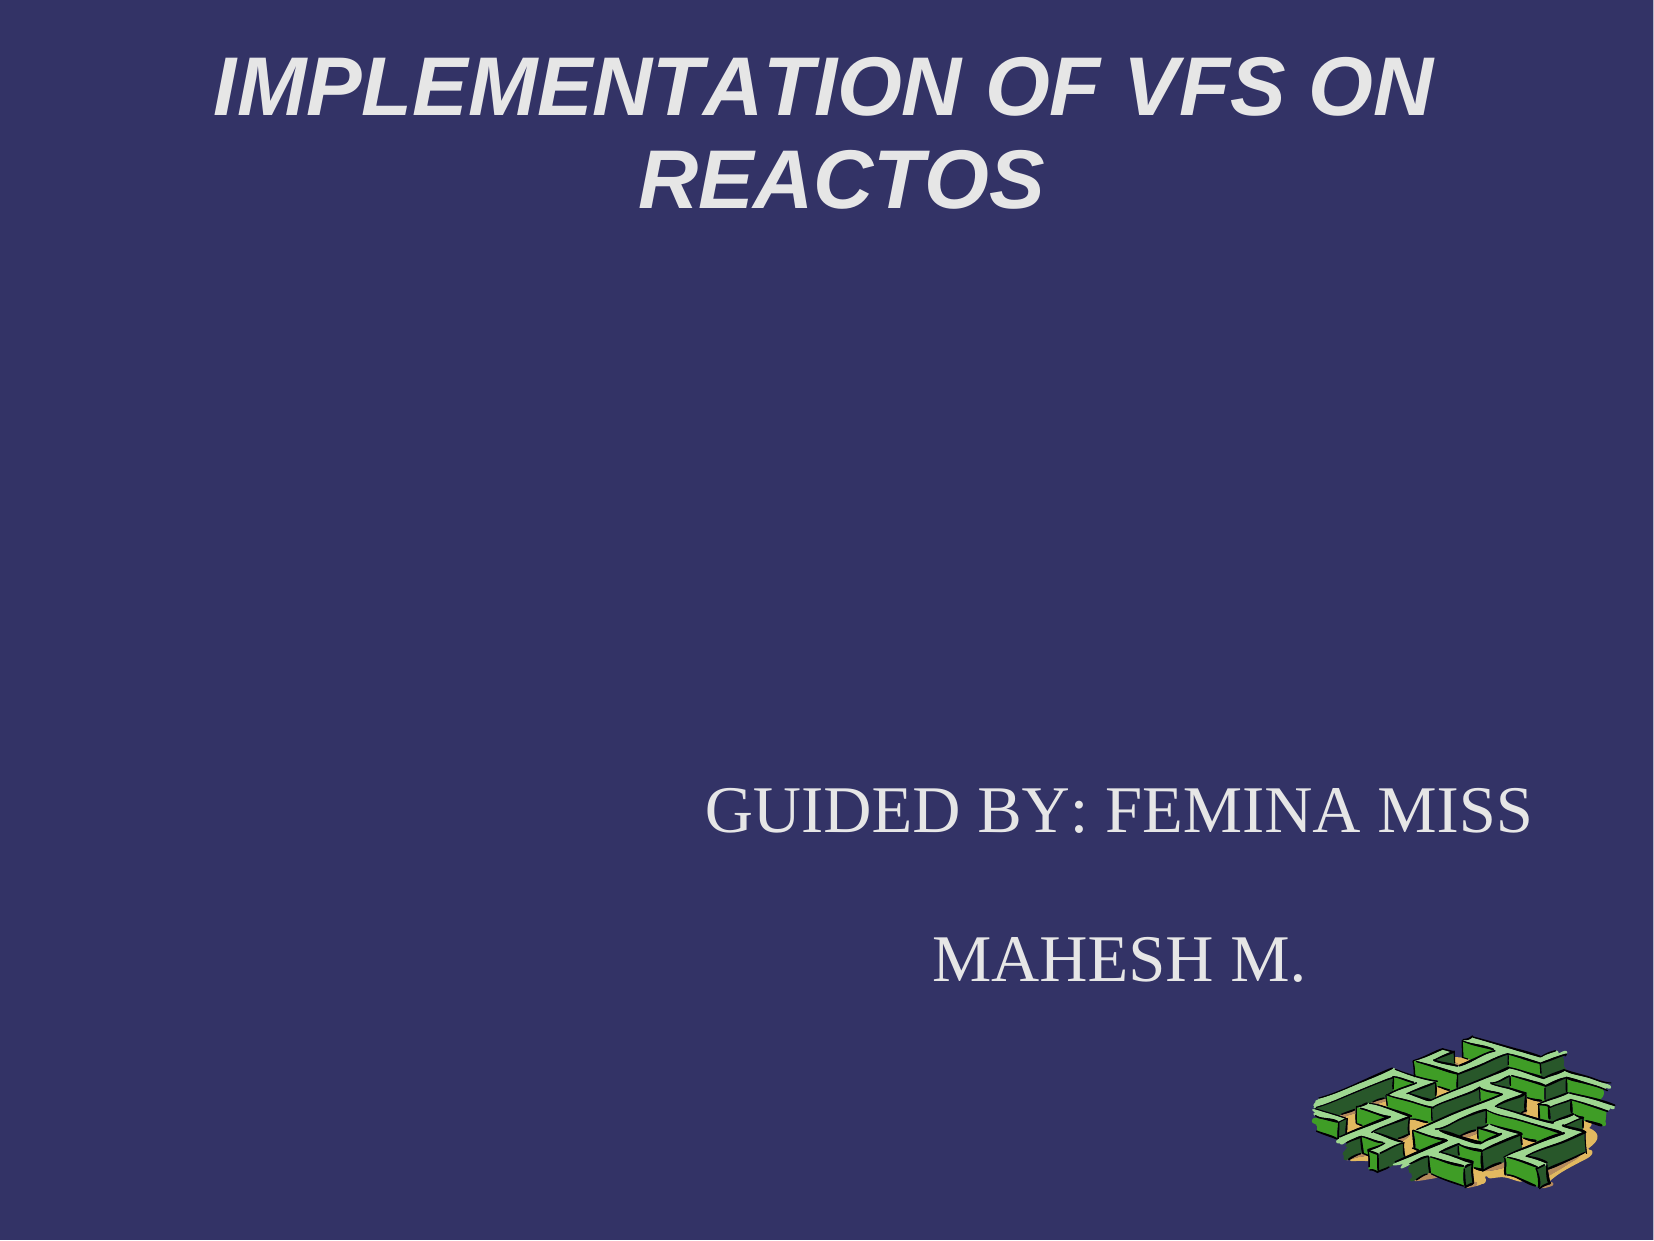

# IMPLEMENTATION OF VFS ON REACTOS
GUIDED BY: FEMINA MISS
MAHESH M.